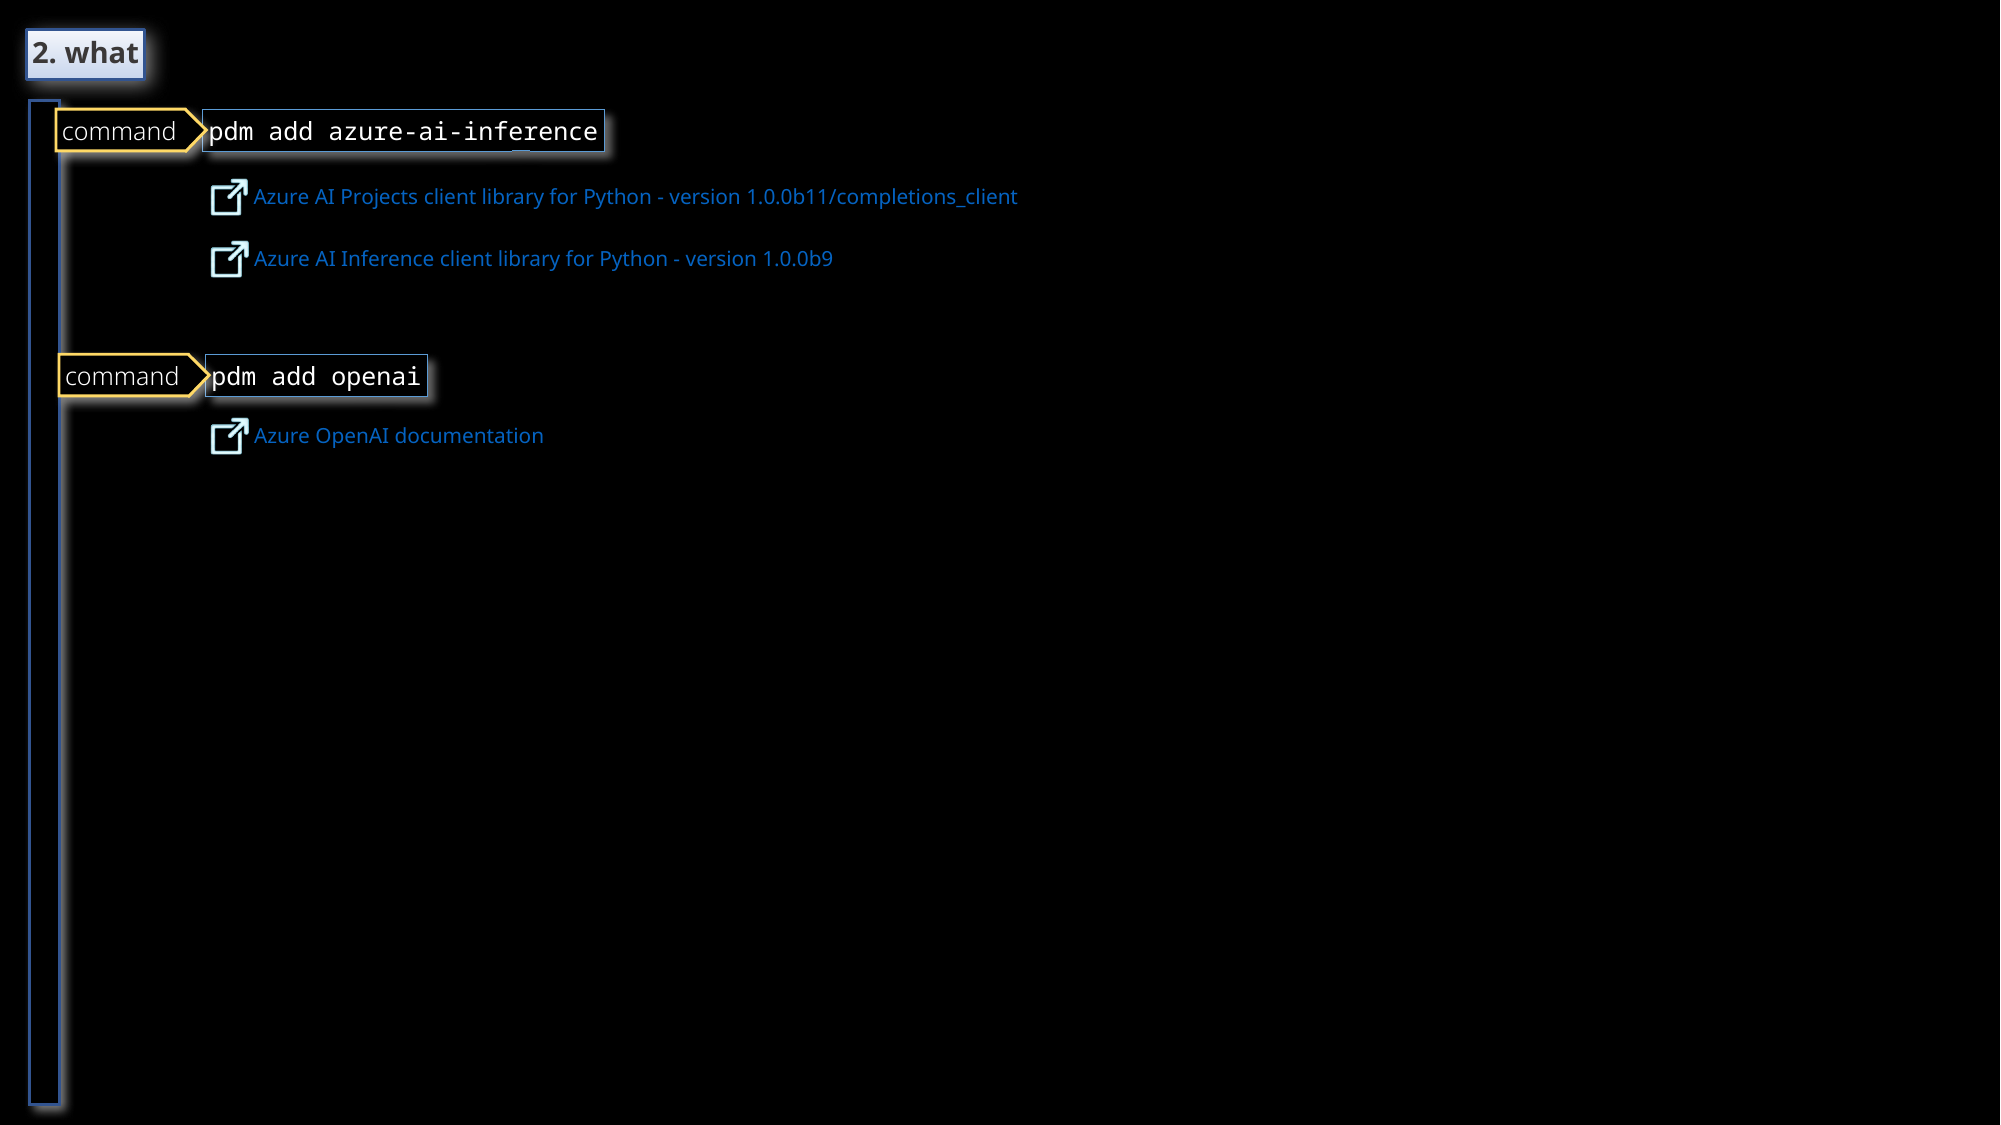

# 2. what
command
pdm add azure-ai-inference
Azure AI Projects client library for Python - version 1.0.0b11/completions_client
Azure AI Inference client library for Python - version 1.0.0b9
command
pdm add openai
Azure OpenAI documentation